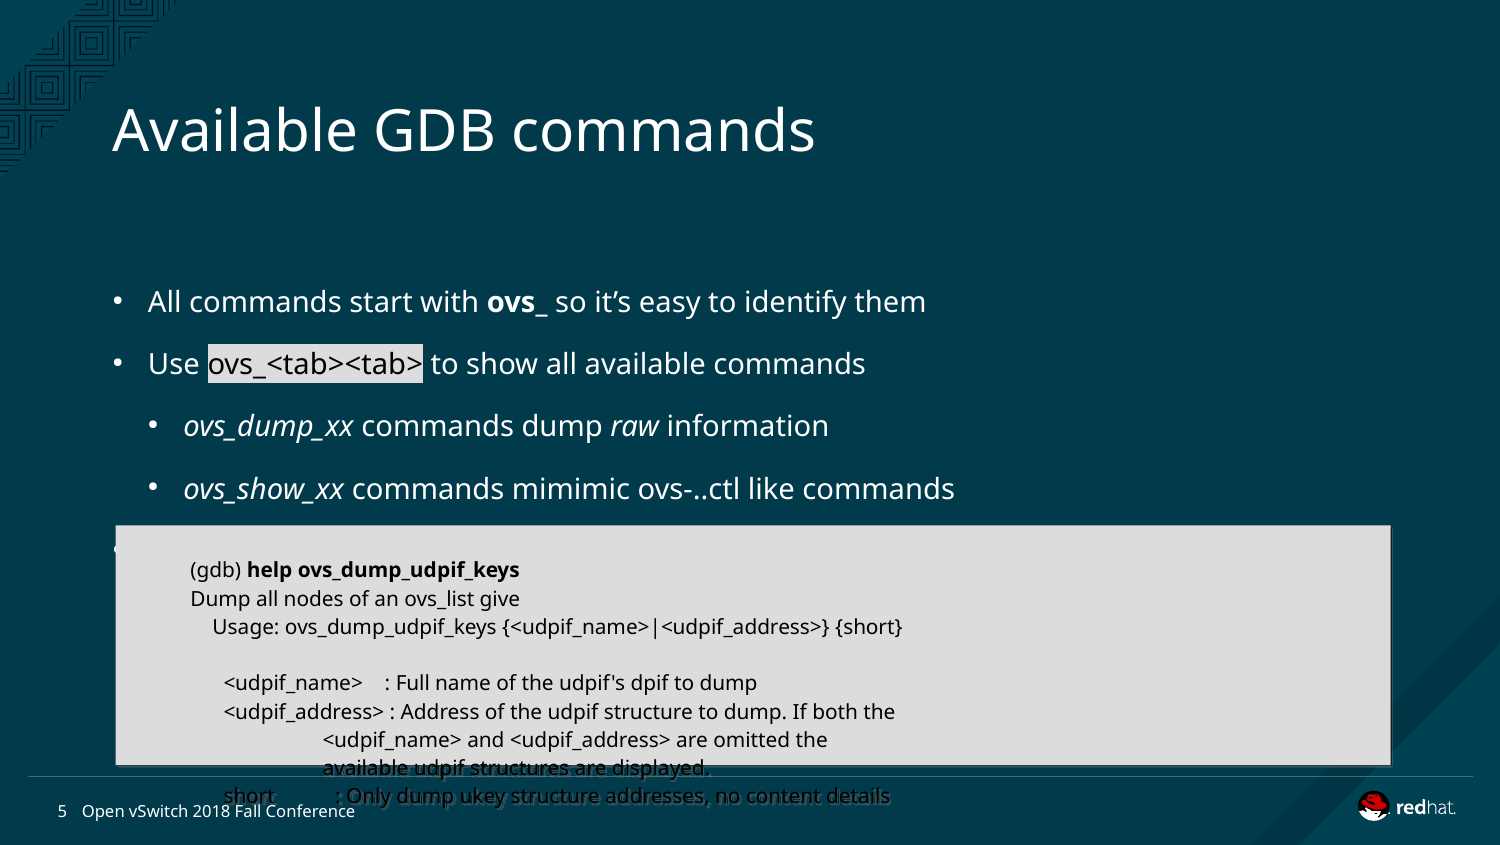

# Available GDB commands
All commands start with ovs_ so it’s easy to identify them
Use ovs_<tab><tab> to show all available commands
ovs_dump_xx commands dump raw information
ovs_show_xx commands mimimic ovs-..ctl like commands
Use help ovs_<cmd> to shows detailed help
(gdb) help ovs_dump_udpif_keys
Dump all nodes of an ovs_list give
 Usage: ovs_dump_udpif_keys {<udpif_name>|<udpif_address>} {short}
 <udpif_name> : Full name of the udpif's dpif to dump
 <udpif_address> : Address of the udpif structure to dump. If both the
 <udpif_name> and <udpif_address> are omitted the
 available udpif structures are displayed.
 short : Only dump ukey structure addresses, no content details
5
Open vSwitch 2018 Fall Conference